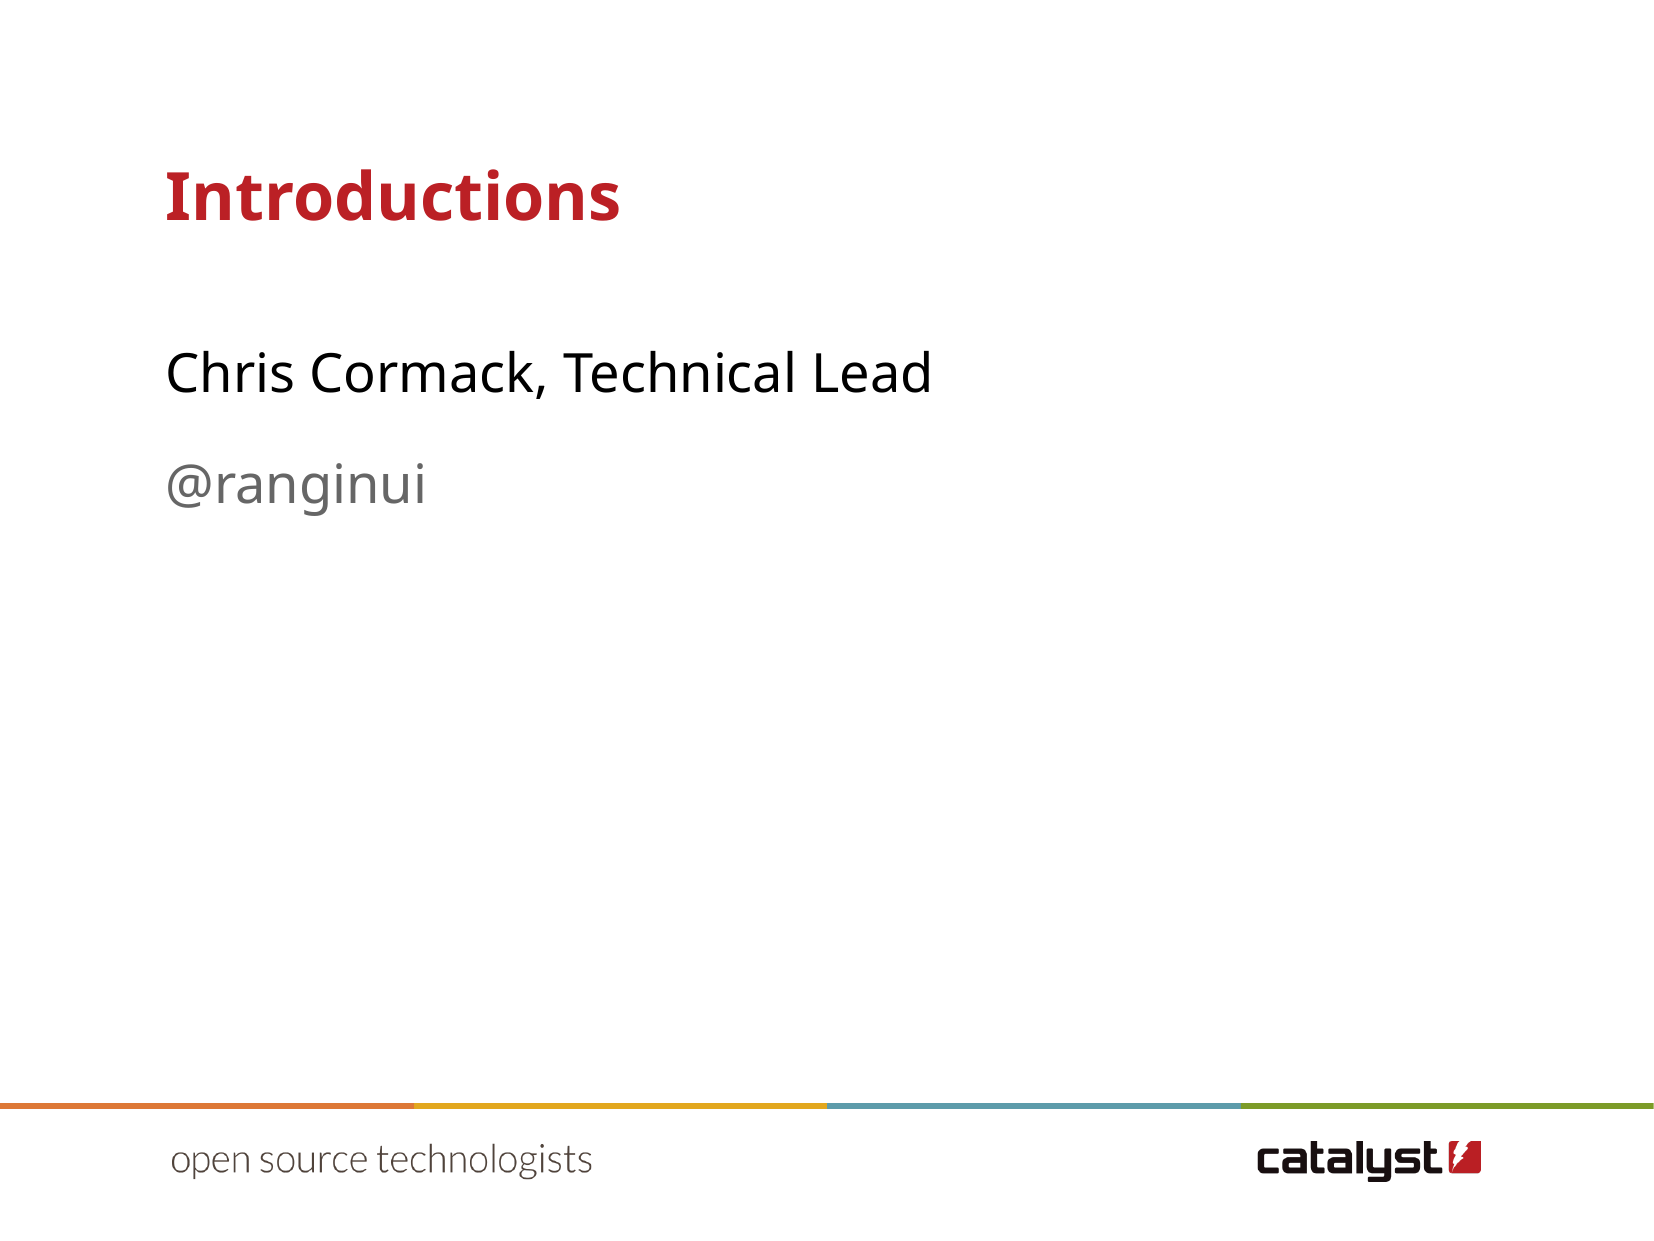

# Introductions
Chris Cormack, Technical Lead
@ranginui